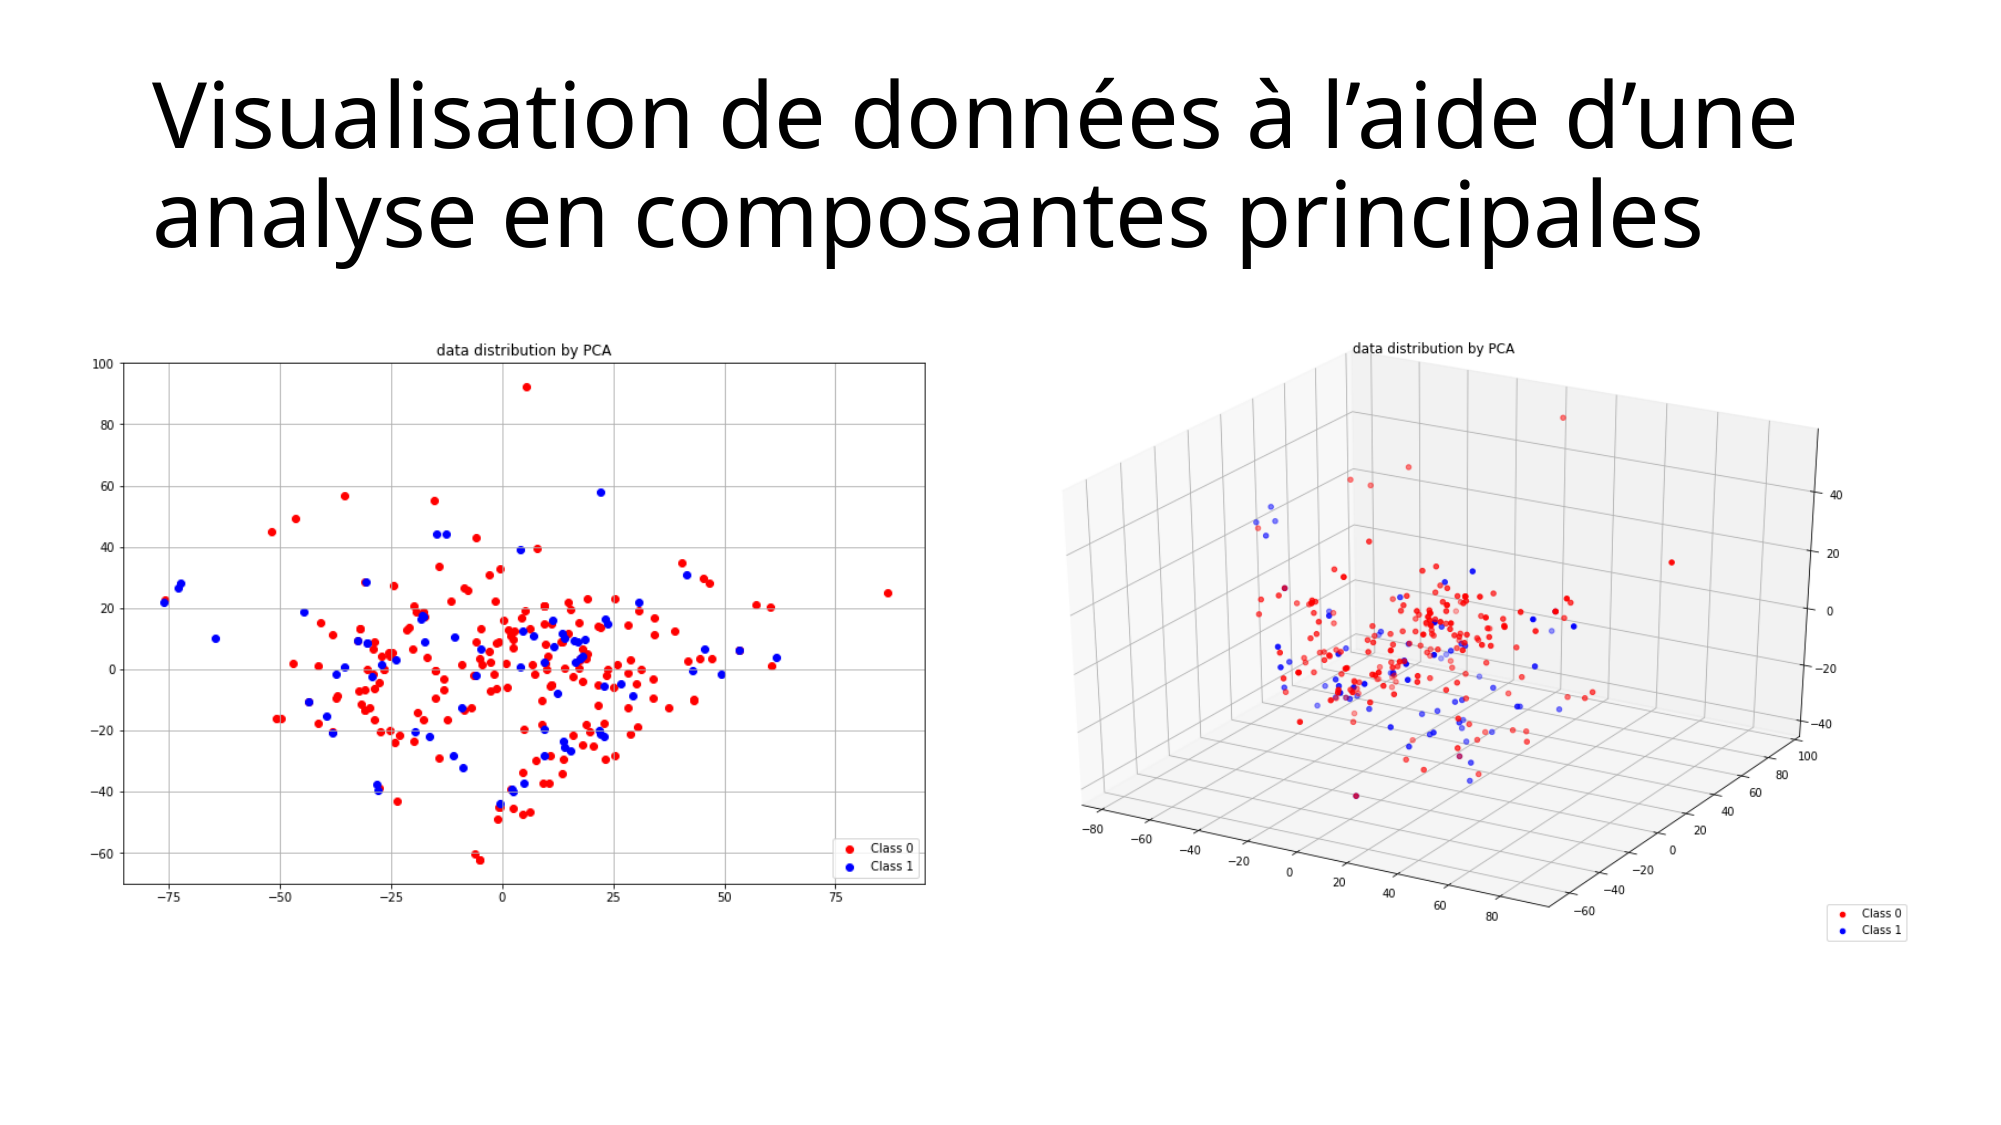

# Visualisation de données à l’aide d’une analyse en composantes principales